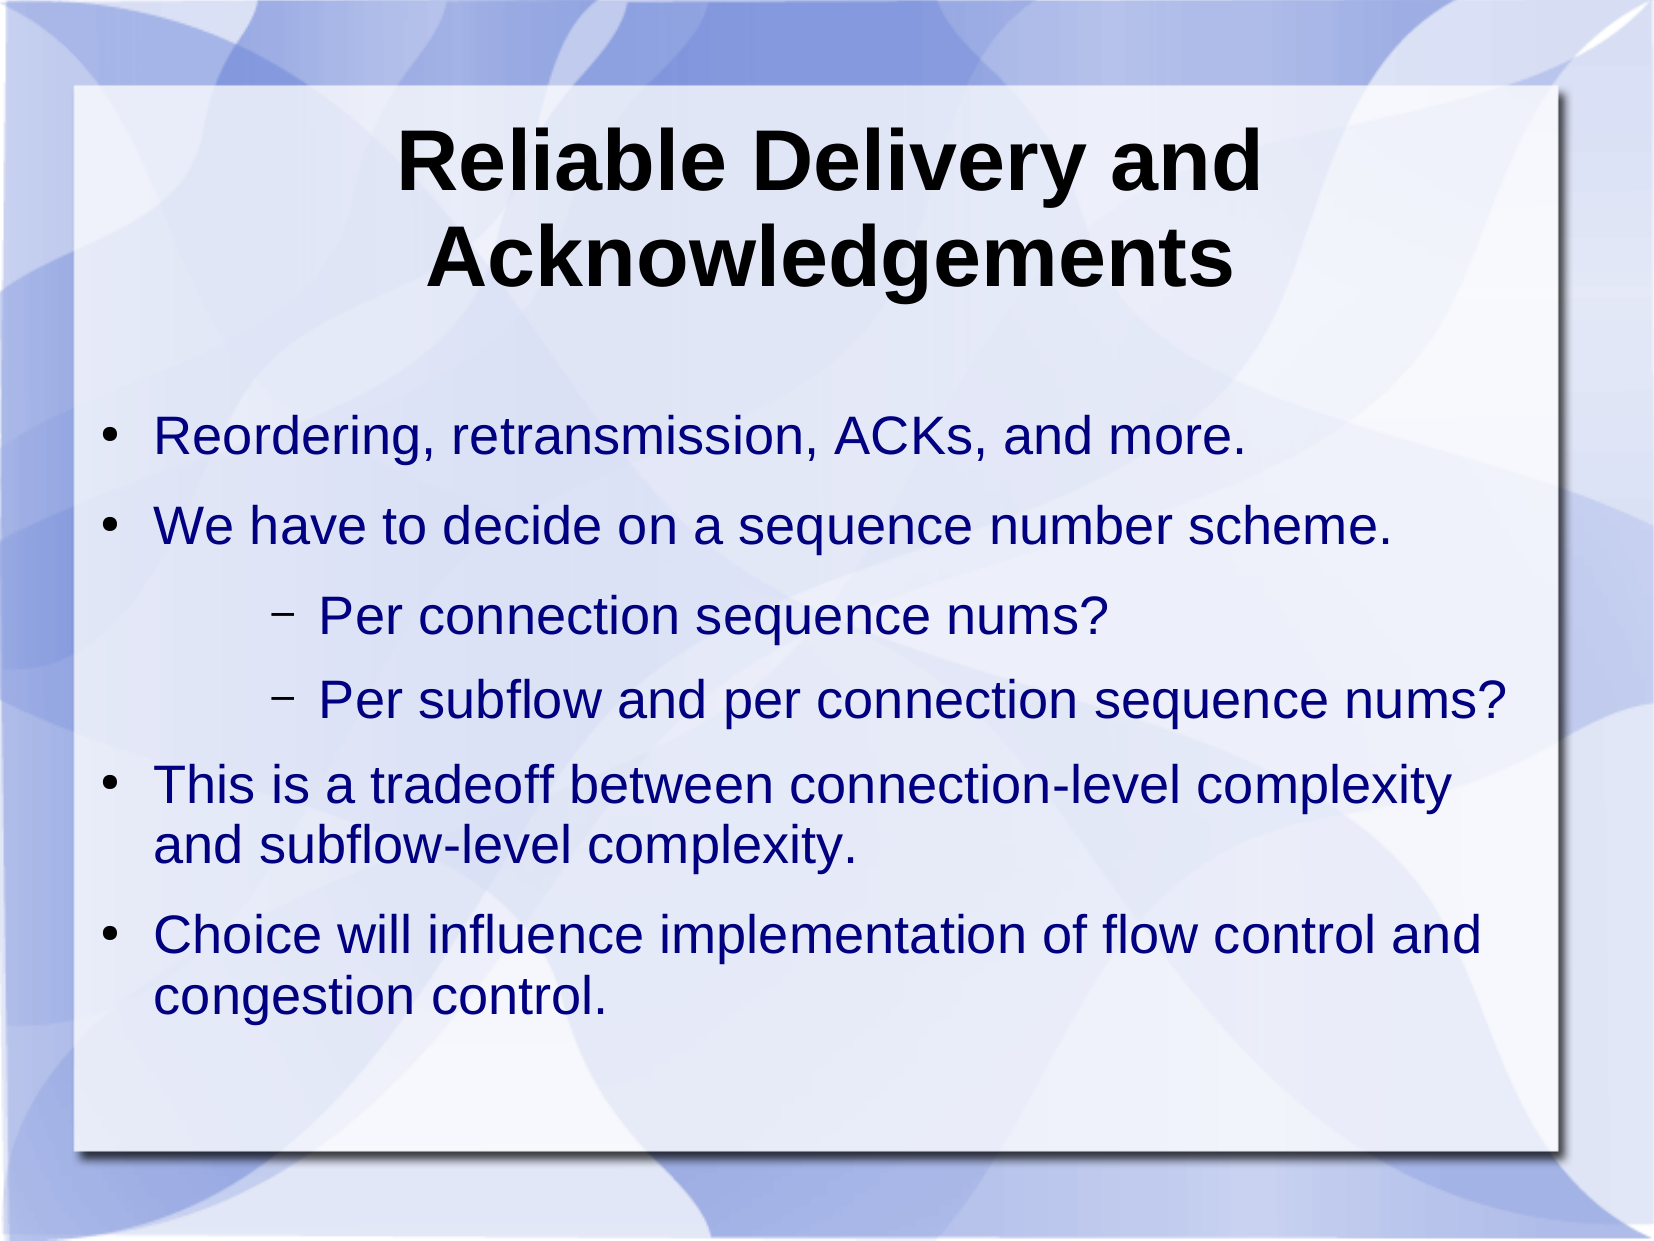

# Reliable Delivery and Acknowledgements
Reordering, retransmission, ACKs, and more.
We have to decide on a sequence number scheme.
Per connection sequence nums?
Per subflow and per connection sequence nums?
This is a tradeoff between connection-level complexity and subflow-level complexity.
Choice will influence implementation of flow control and congestion control.